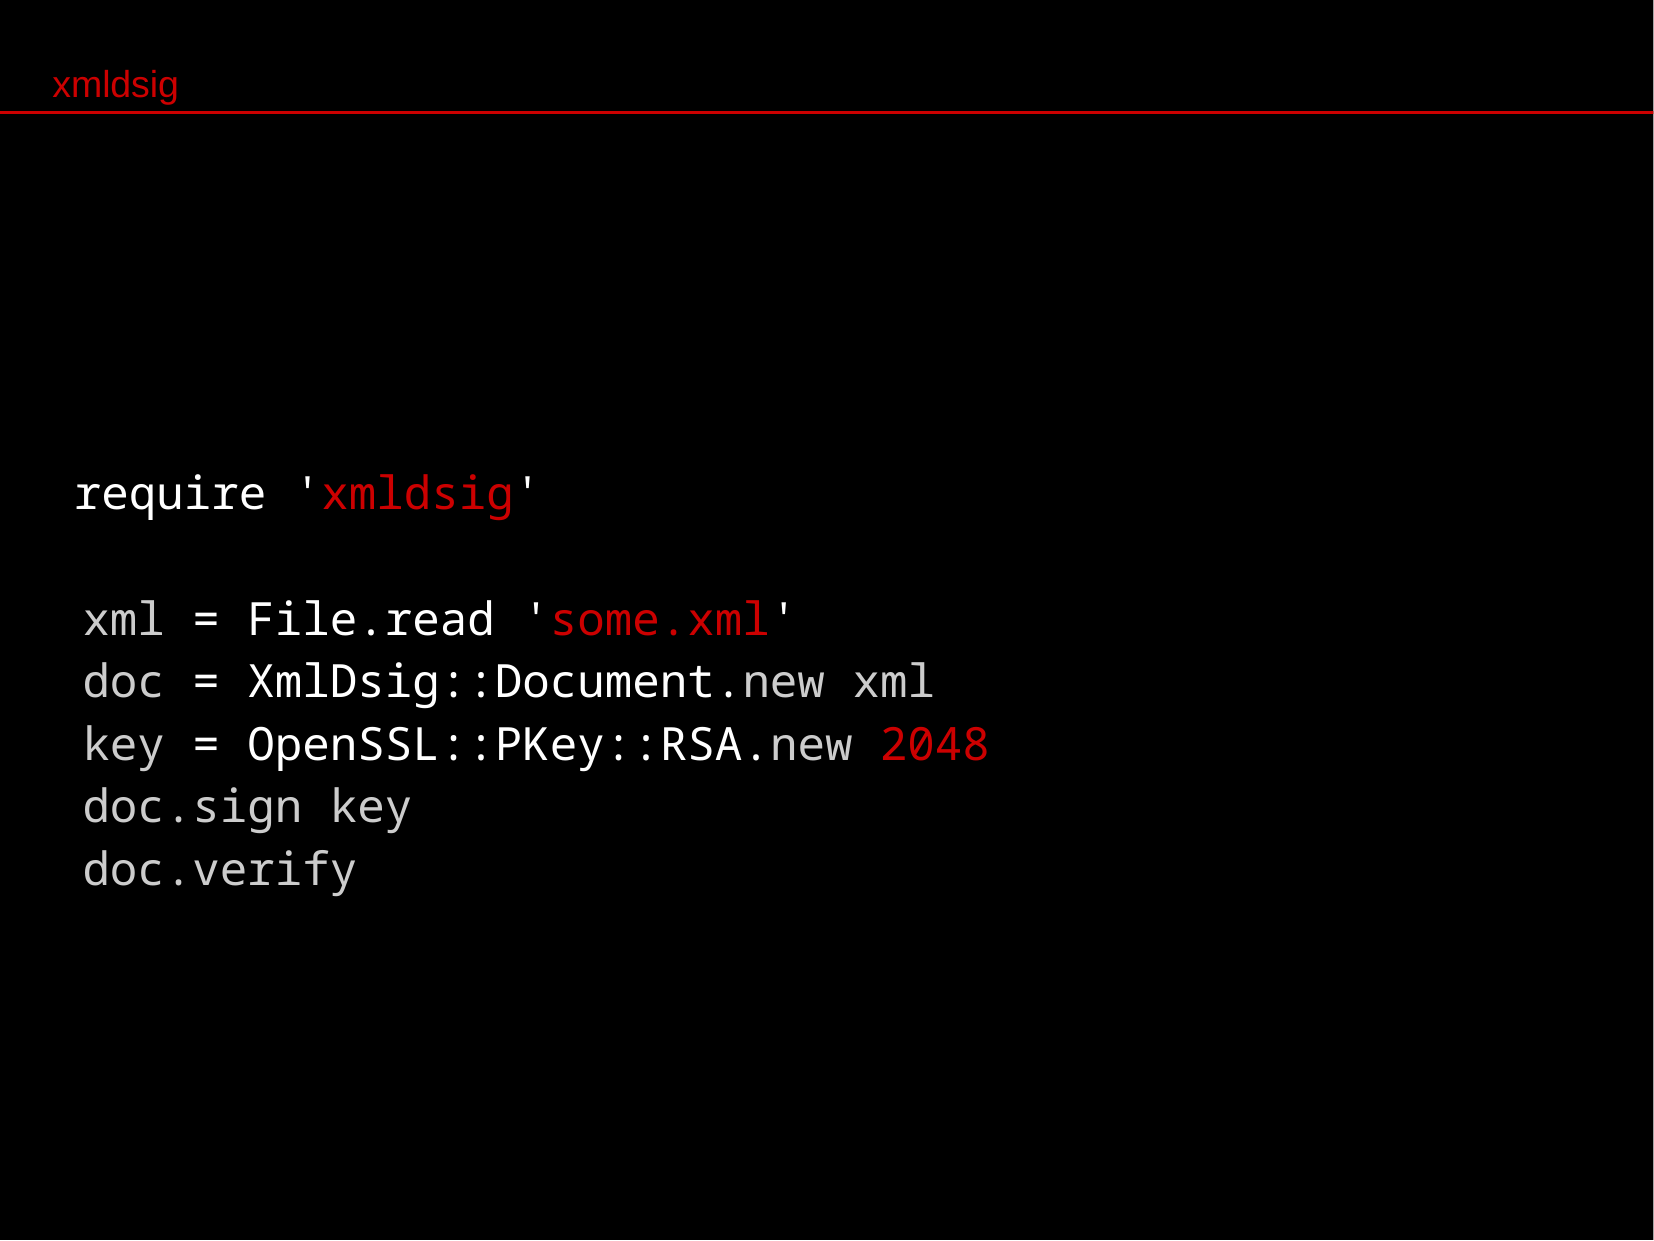

xmldsig
# require 'xmldsig'
 xml = File.read 'some.xml'
 doc = XmlDsig::Document.new xml
 key = OpenSSL::PKey::RSA.new 2048
 doc.sign key
 doc.verify